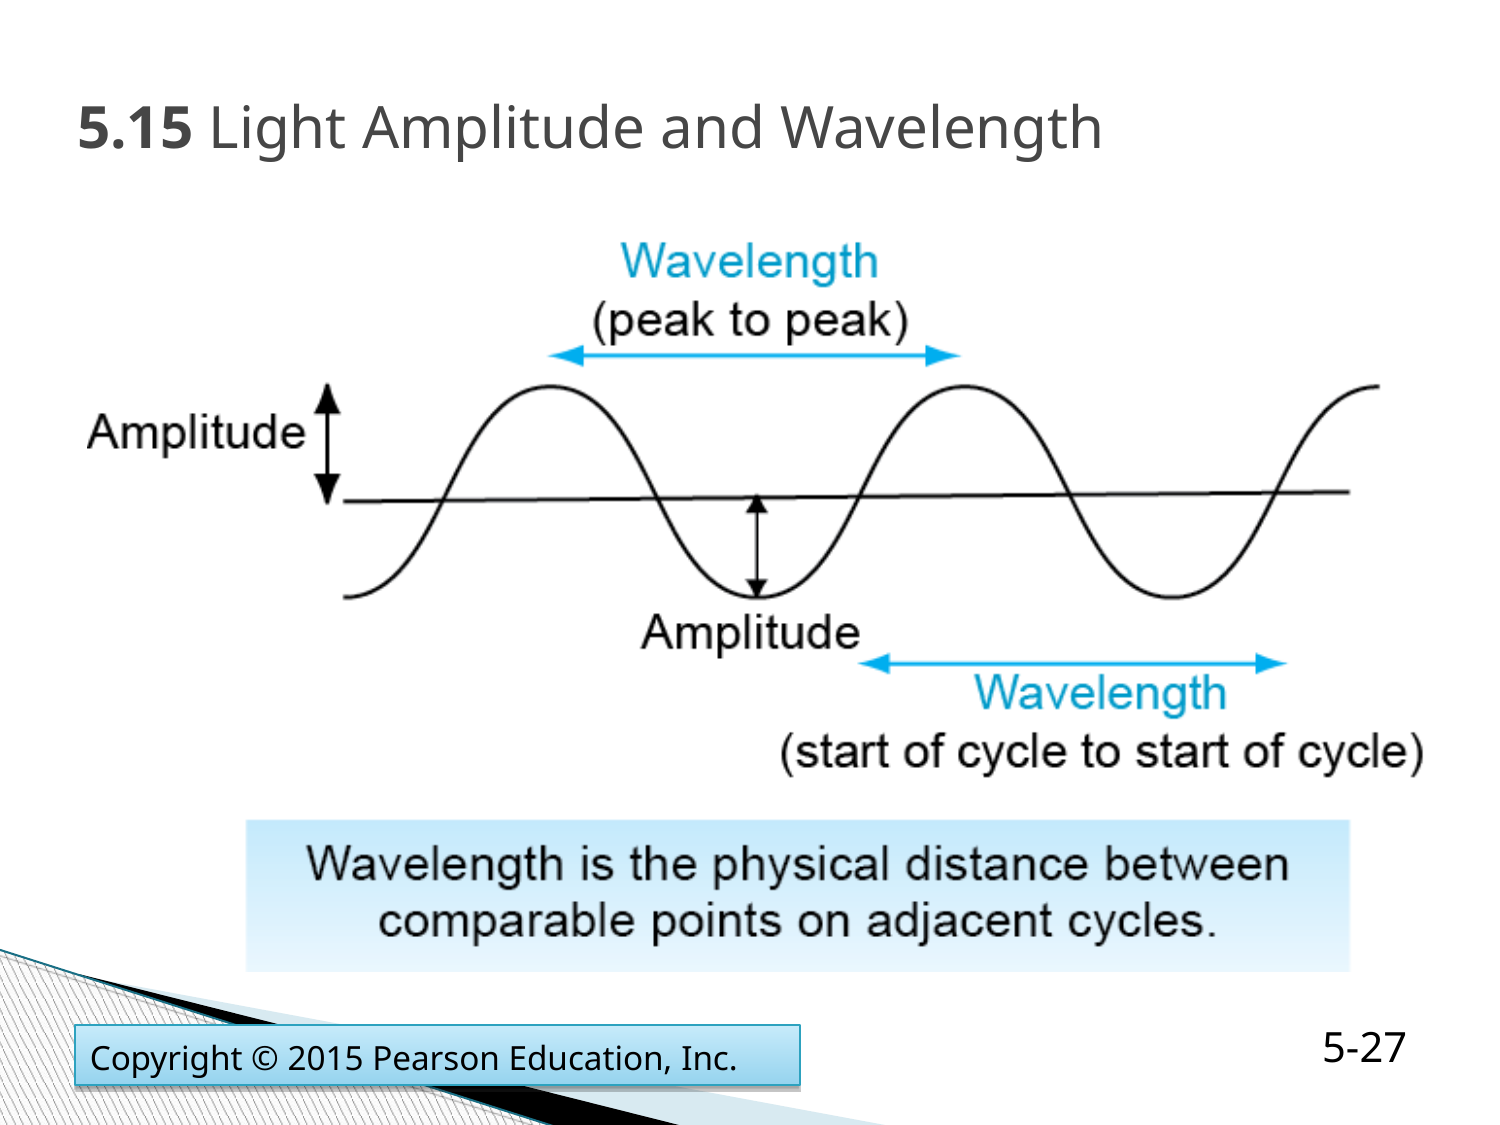

# 5.15 Light Amplitude and Wavelength
Copyright © 2015 Pearson Education, Inc.